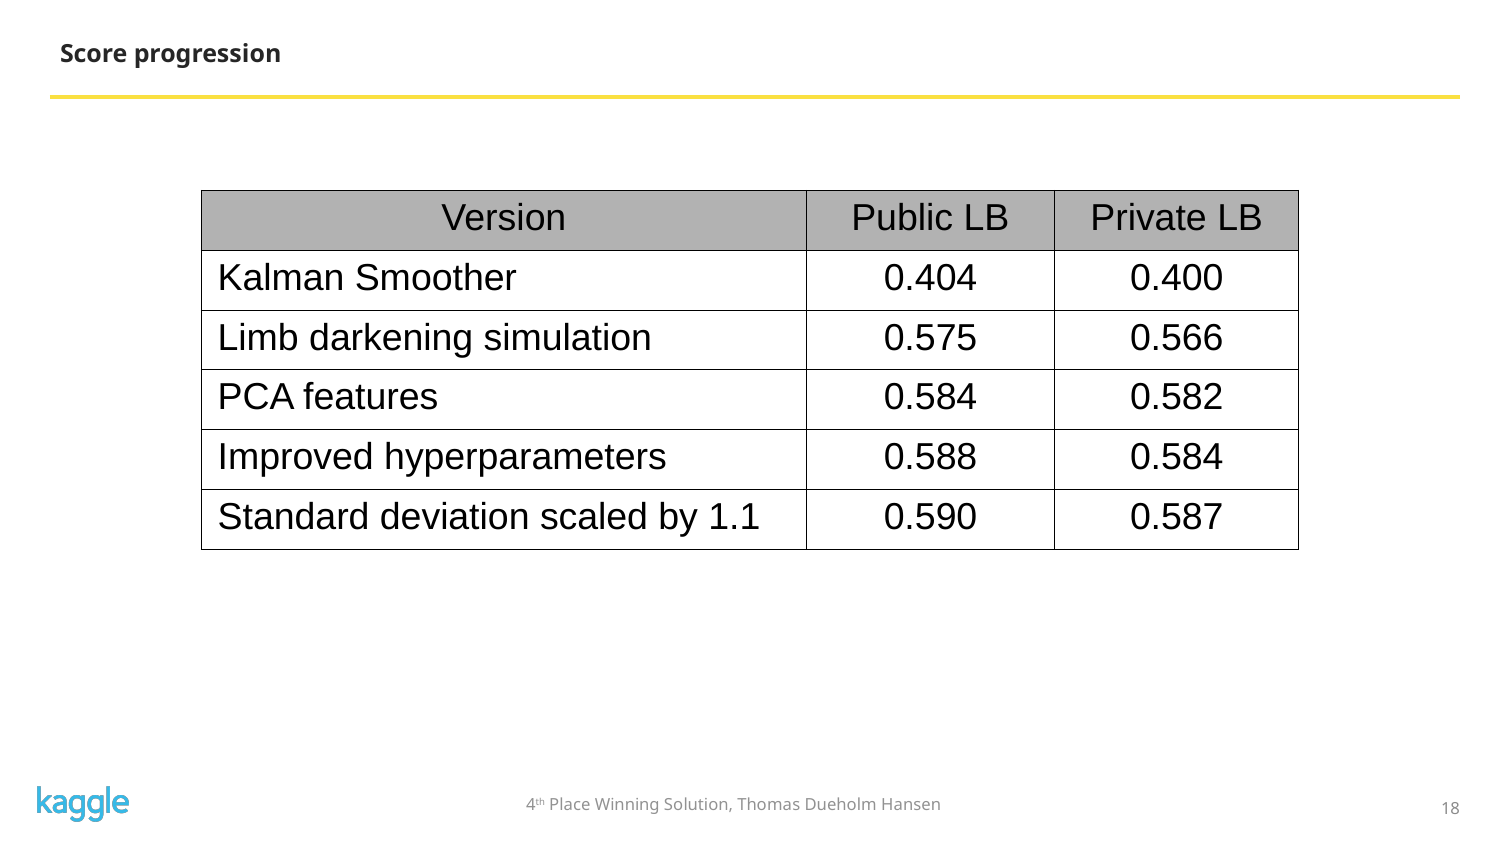

Score progression
| Version | Public LB | Private LB |
| --- | --- | --- |
| Kalman Smoother | 0.404 | 0.400 |
| Limb darkening simulation | 0.575 | 0.566 |
| PCA features | 0.584 | 0.582 |
| Improved hyperparameters | 0.588 | 0.584 |
| Standard deviation scaled by 1.1 | 0.590 | 0.587 |